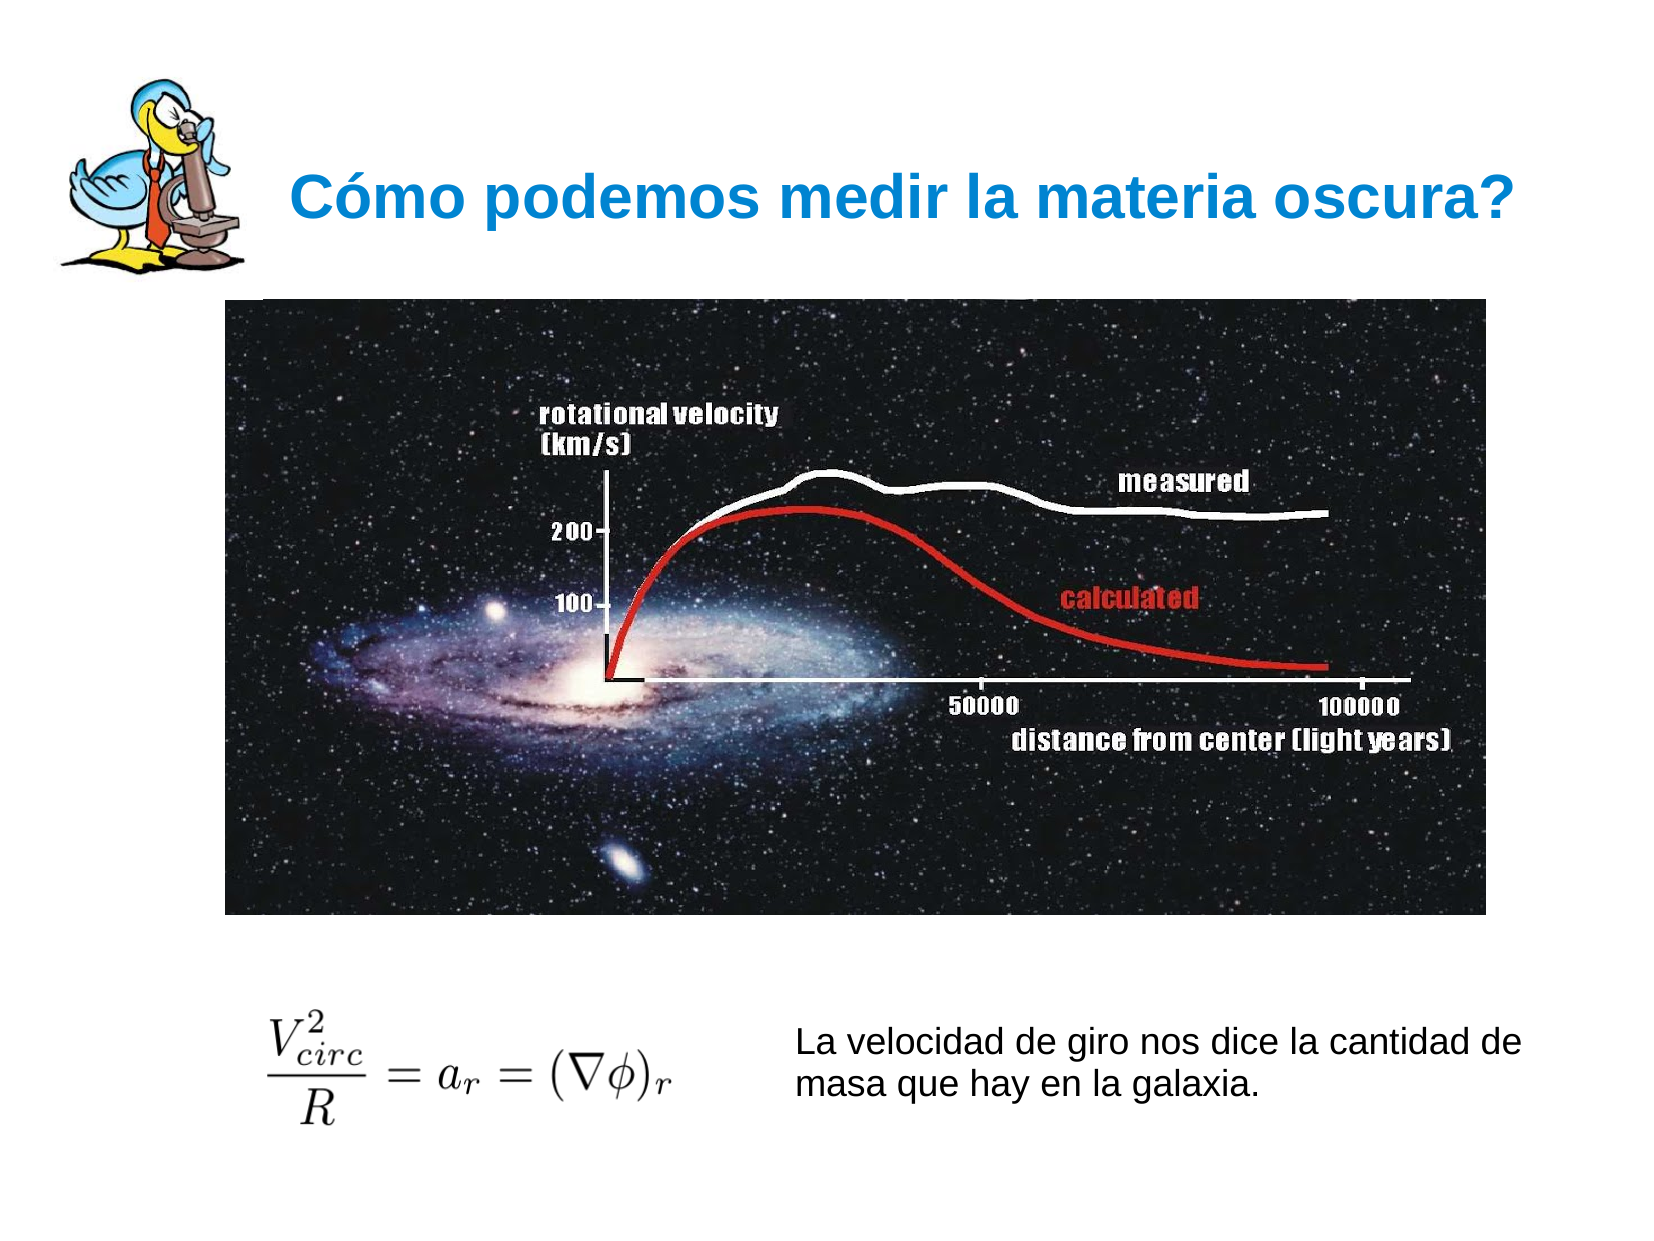

# Cómo podemos medir la materia oscura?
La velocidad de giro nos dice la cantidad de masa que hay en la galaxia.